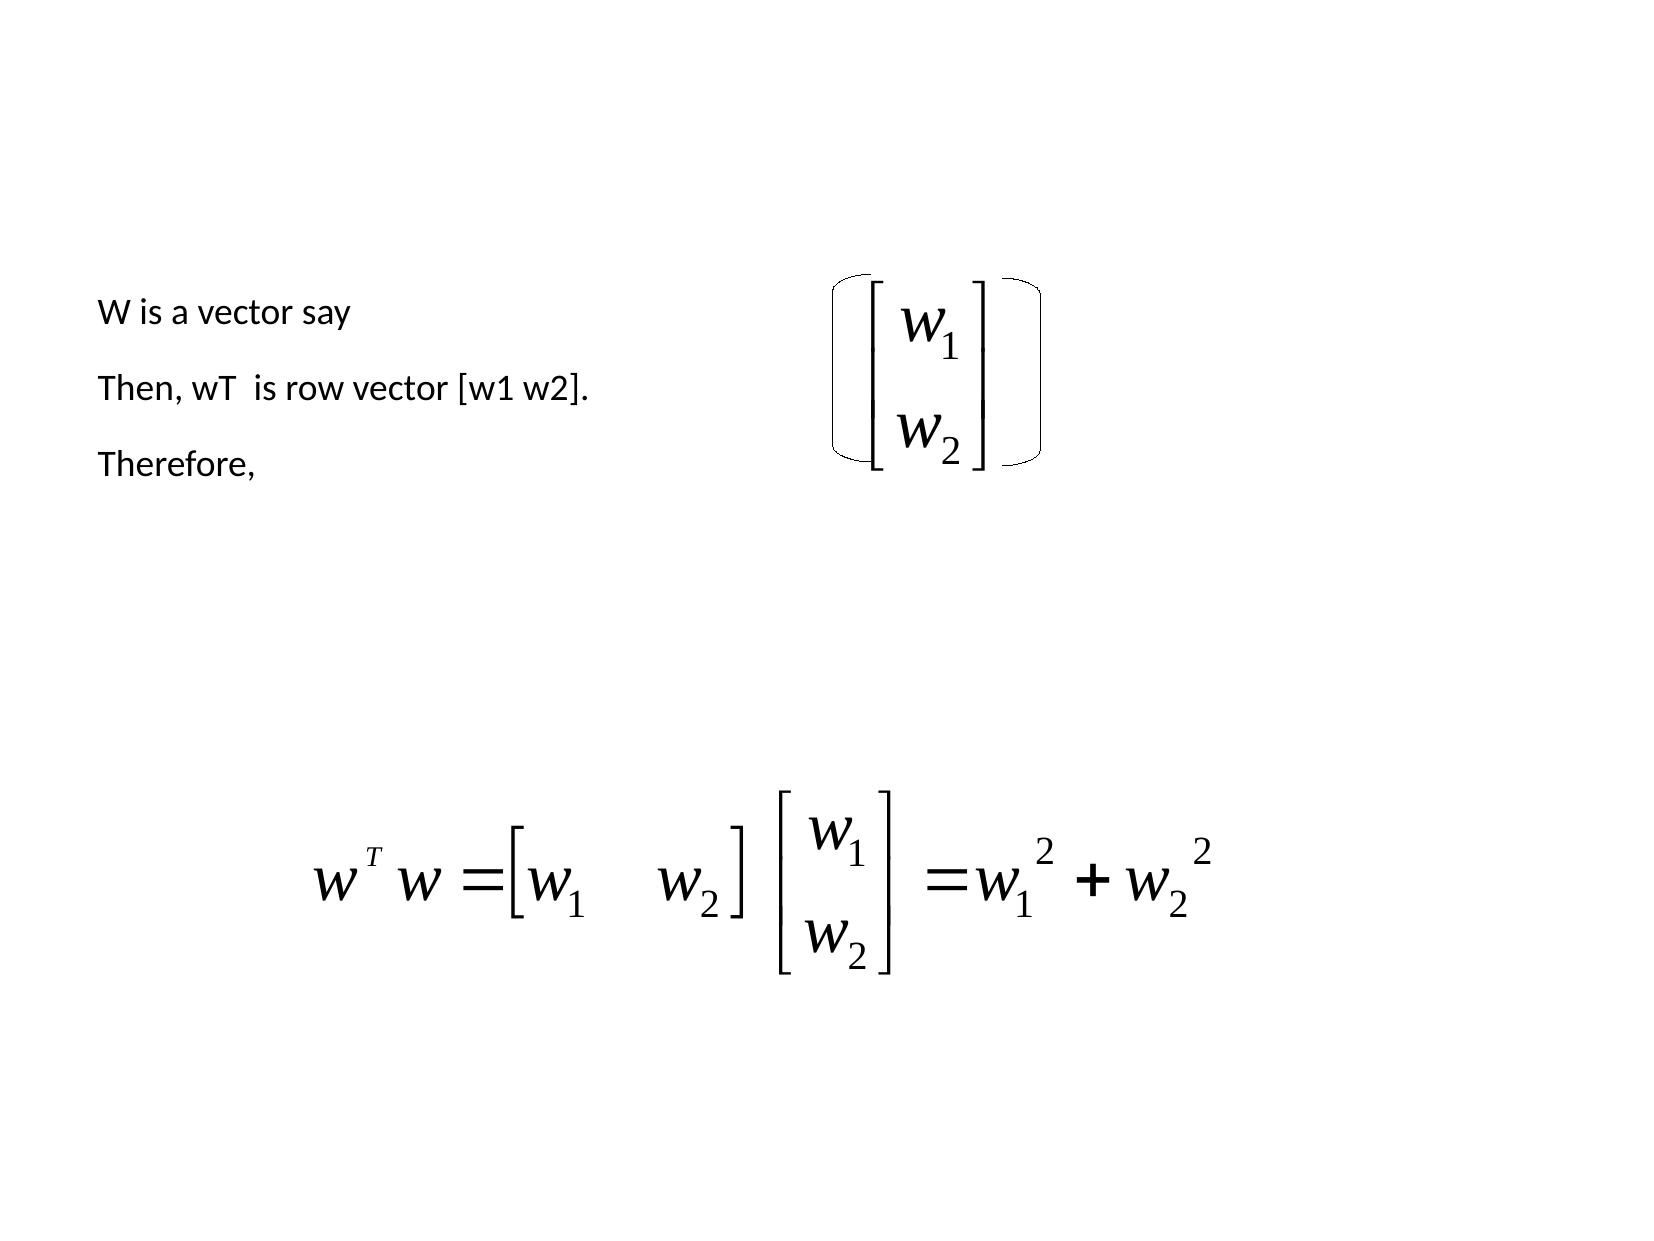

# W is a vector say
Then, wT is row vector [w1 w2].
Therefore,